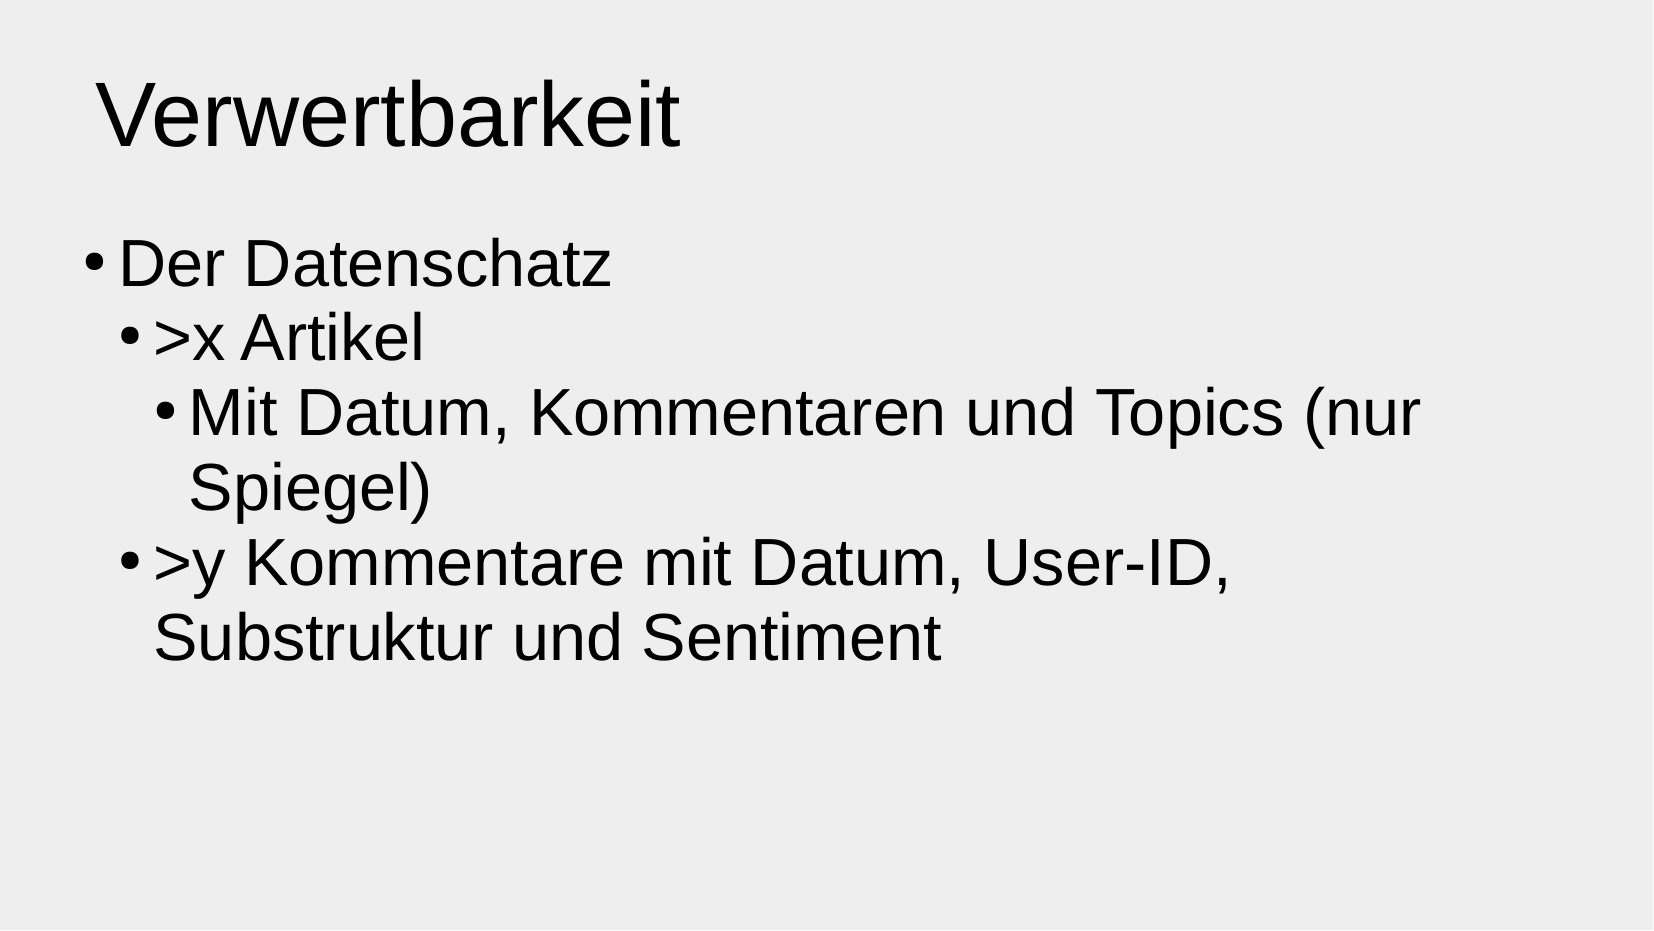

# Verwertbarkeit
Der Datenschatz
>x Artikel
Mit Datum, Kommentaren und Topics (nur Spiegel)
>y Kommentare mit Datum, User-ID, Substruktur und Sentiment